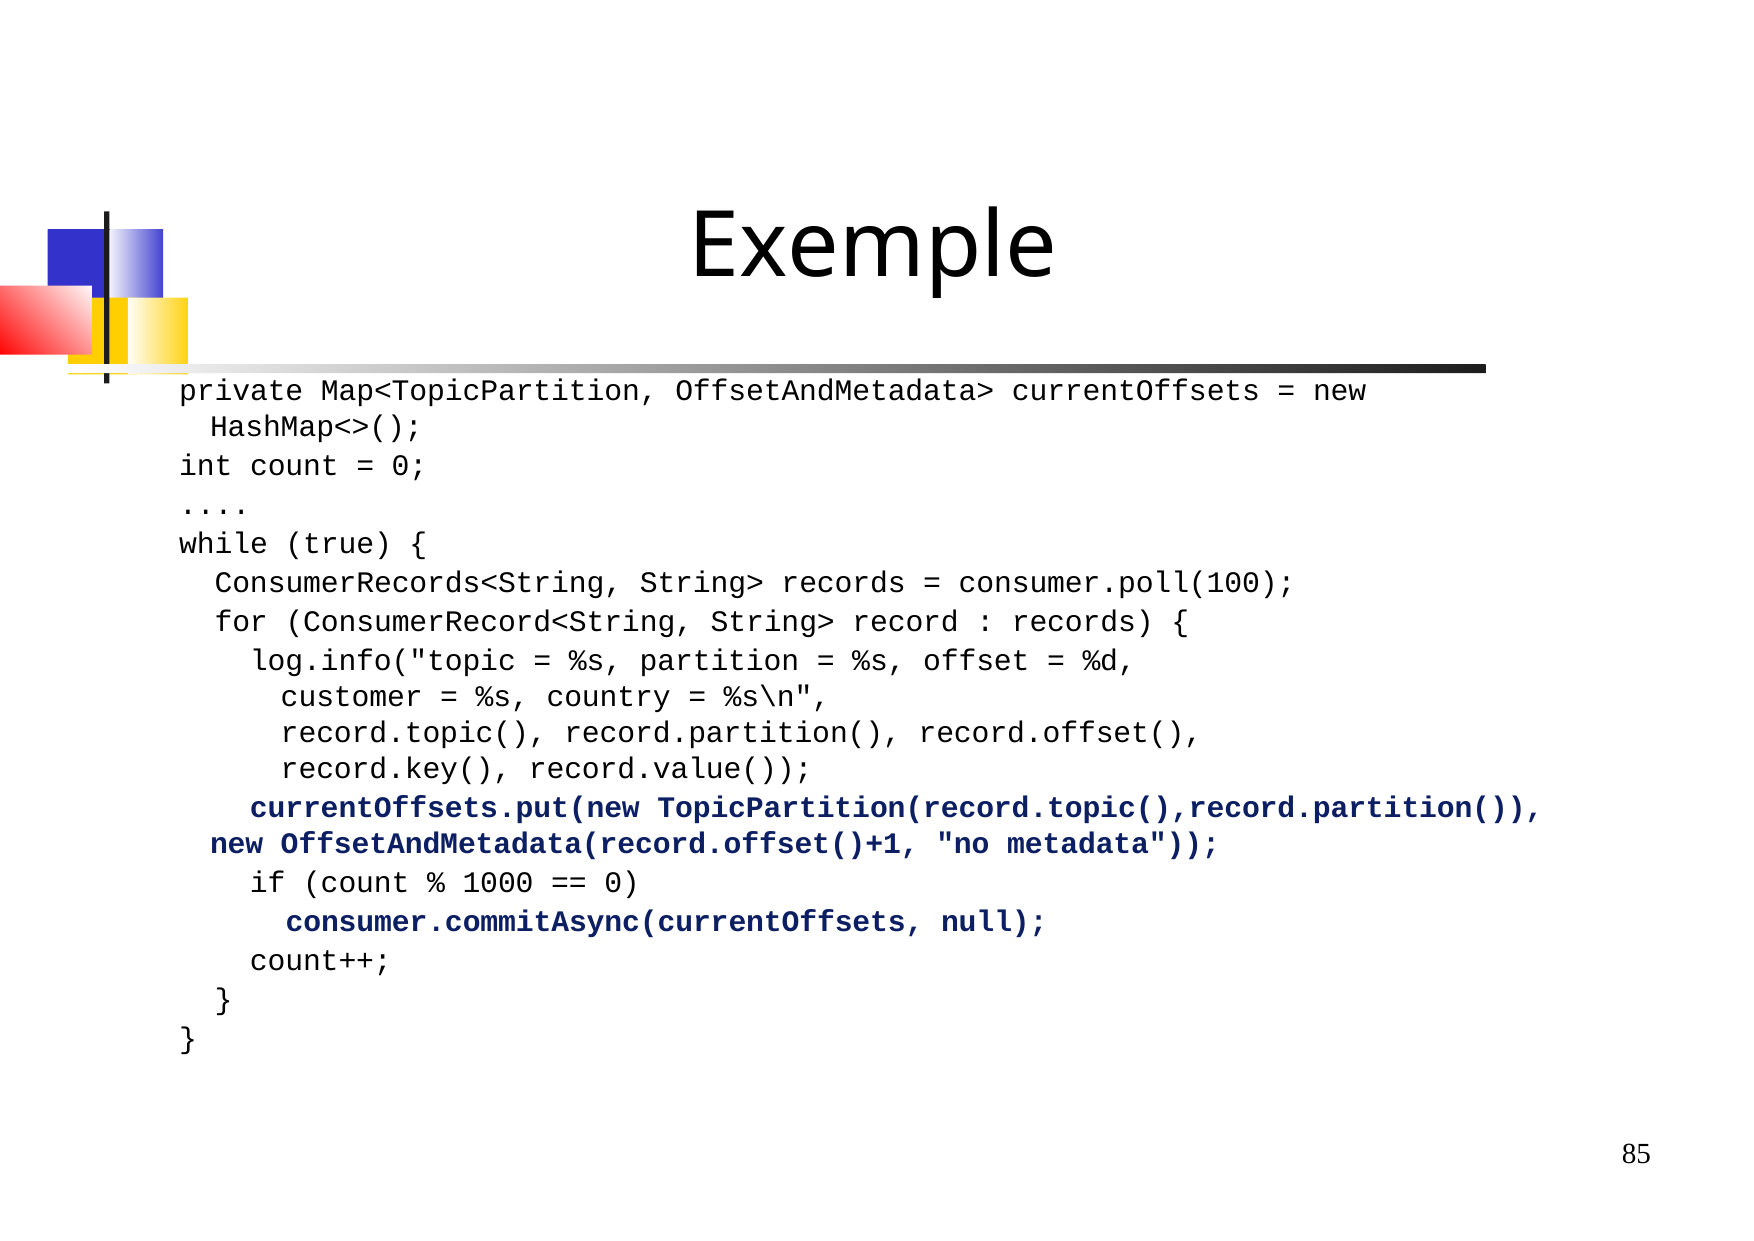

# Exemple
private Map<TopicPartition, OffsetAndMetadata> currentOffsets = new HashMap<>();
int count = 0;
....
while (true) {
 ConsumerRecords<String, String> records = consumer.poll(100);
 for (ConsumerRecord<String, String> record : records) {
 log.info("topic = %s, partition = %s, offset = %d,
 customer = %s, country = %s\n",
 record.topic(), record.partition(), record.offset(),
 record.key(), record.value());
 currentOffsets.put(new TopicPartition(record.topic(),record.partition()), new OffsetAndMetadata(record.offset()+1, "no metadata"));
 if (count % 1000 == 0)
 consumer.commitAsync(currentOffsets, null);
 count++;
 }
}